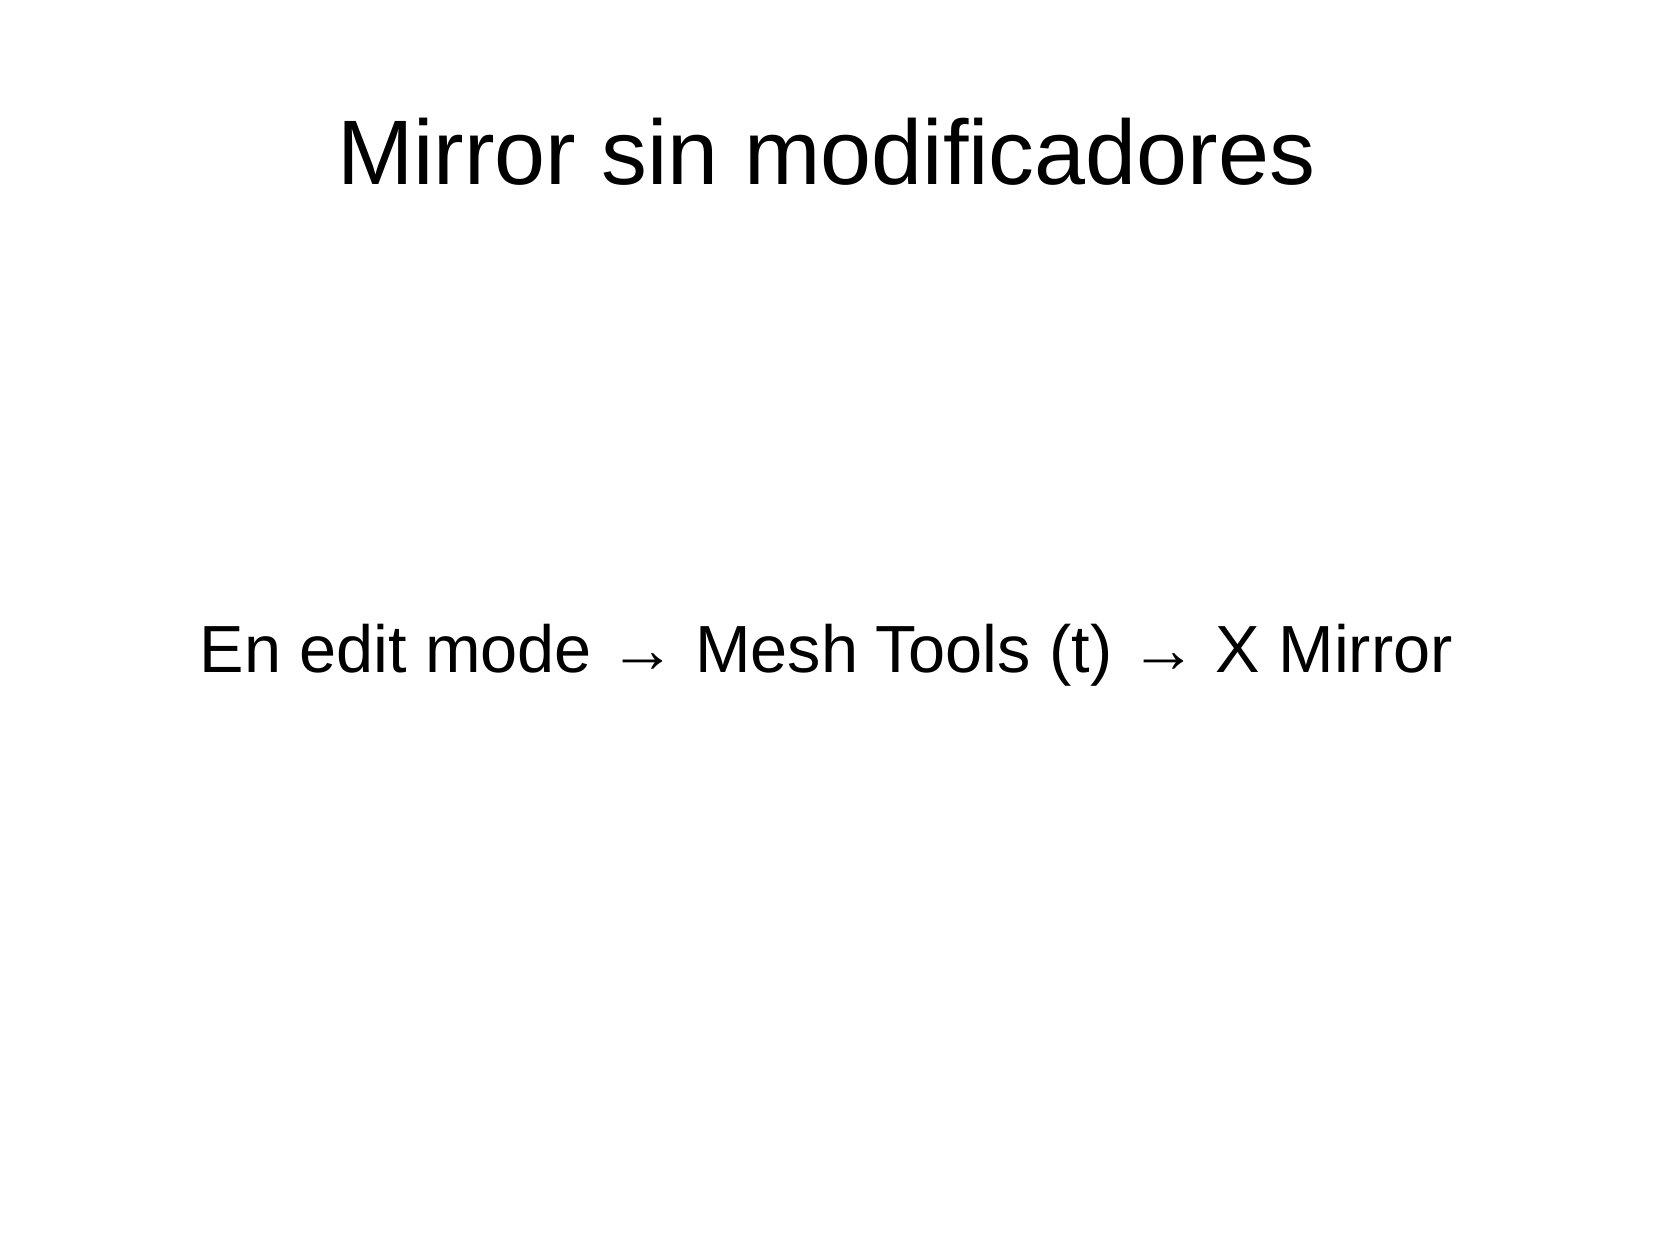

# Mirror sin modificadores
En edit mode → Mesh Tools (t) → X Mirror